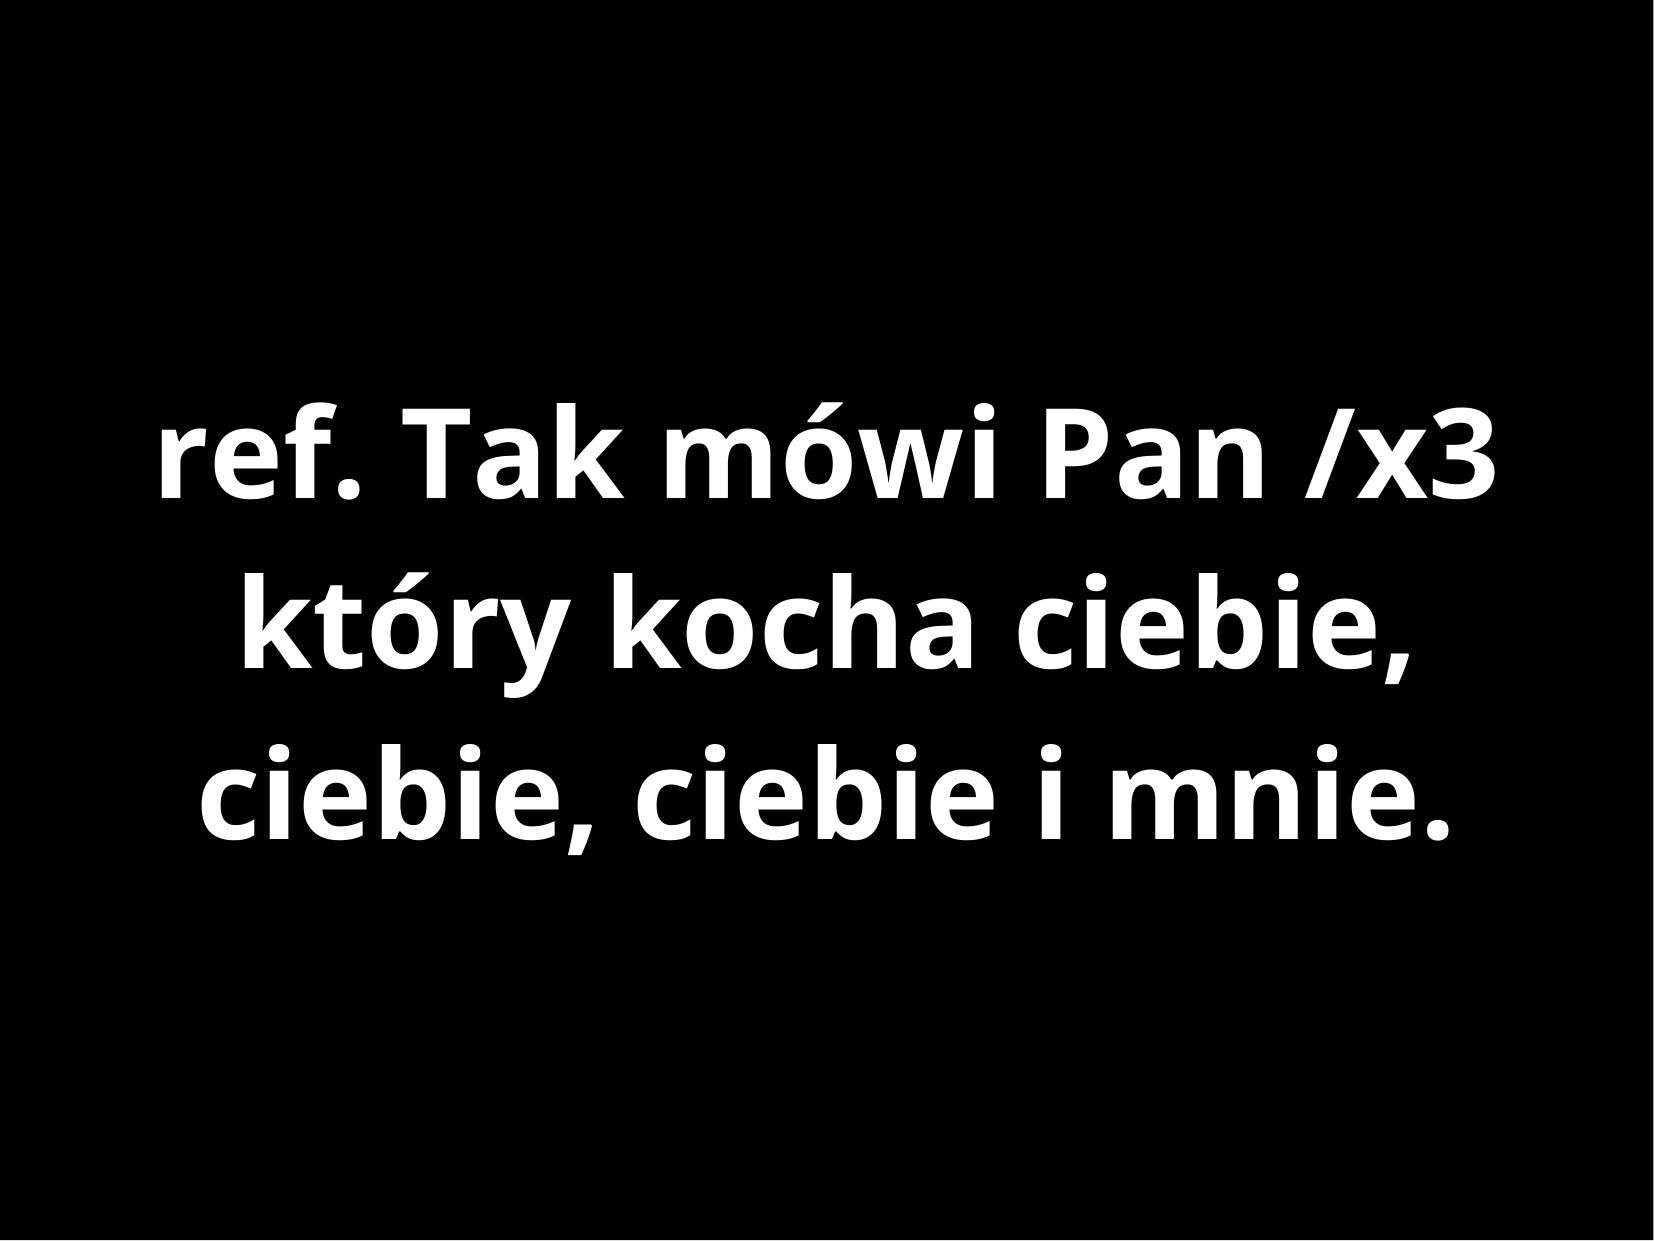

# ref. Tak mówi Pan /x3 który kocha ciebie, ciebie, ciebie i mnie.